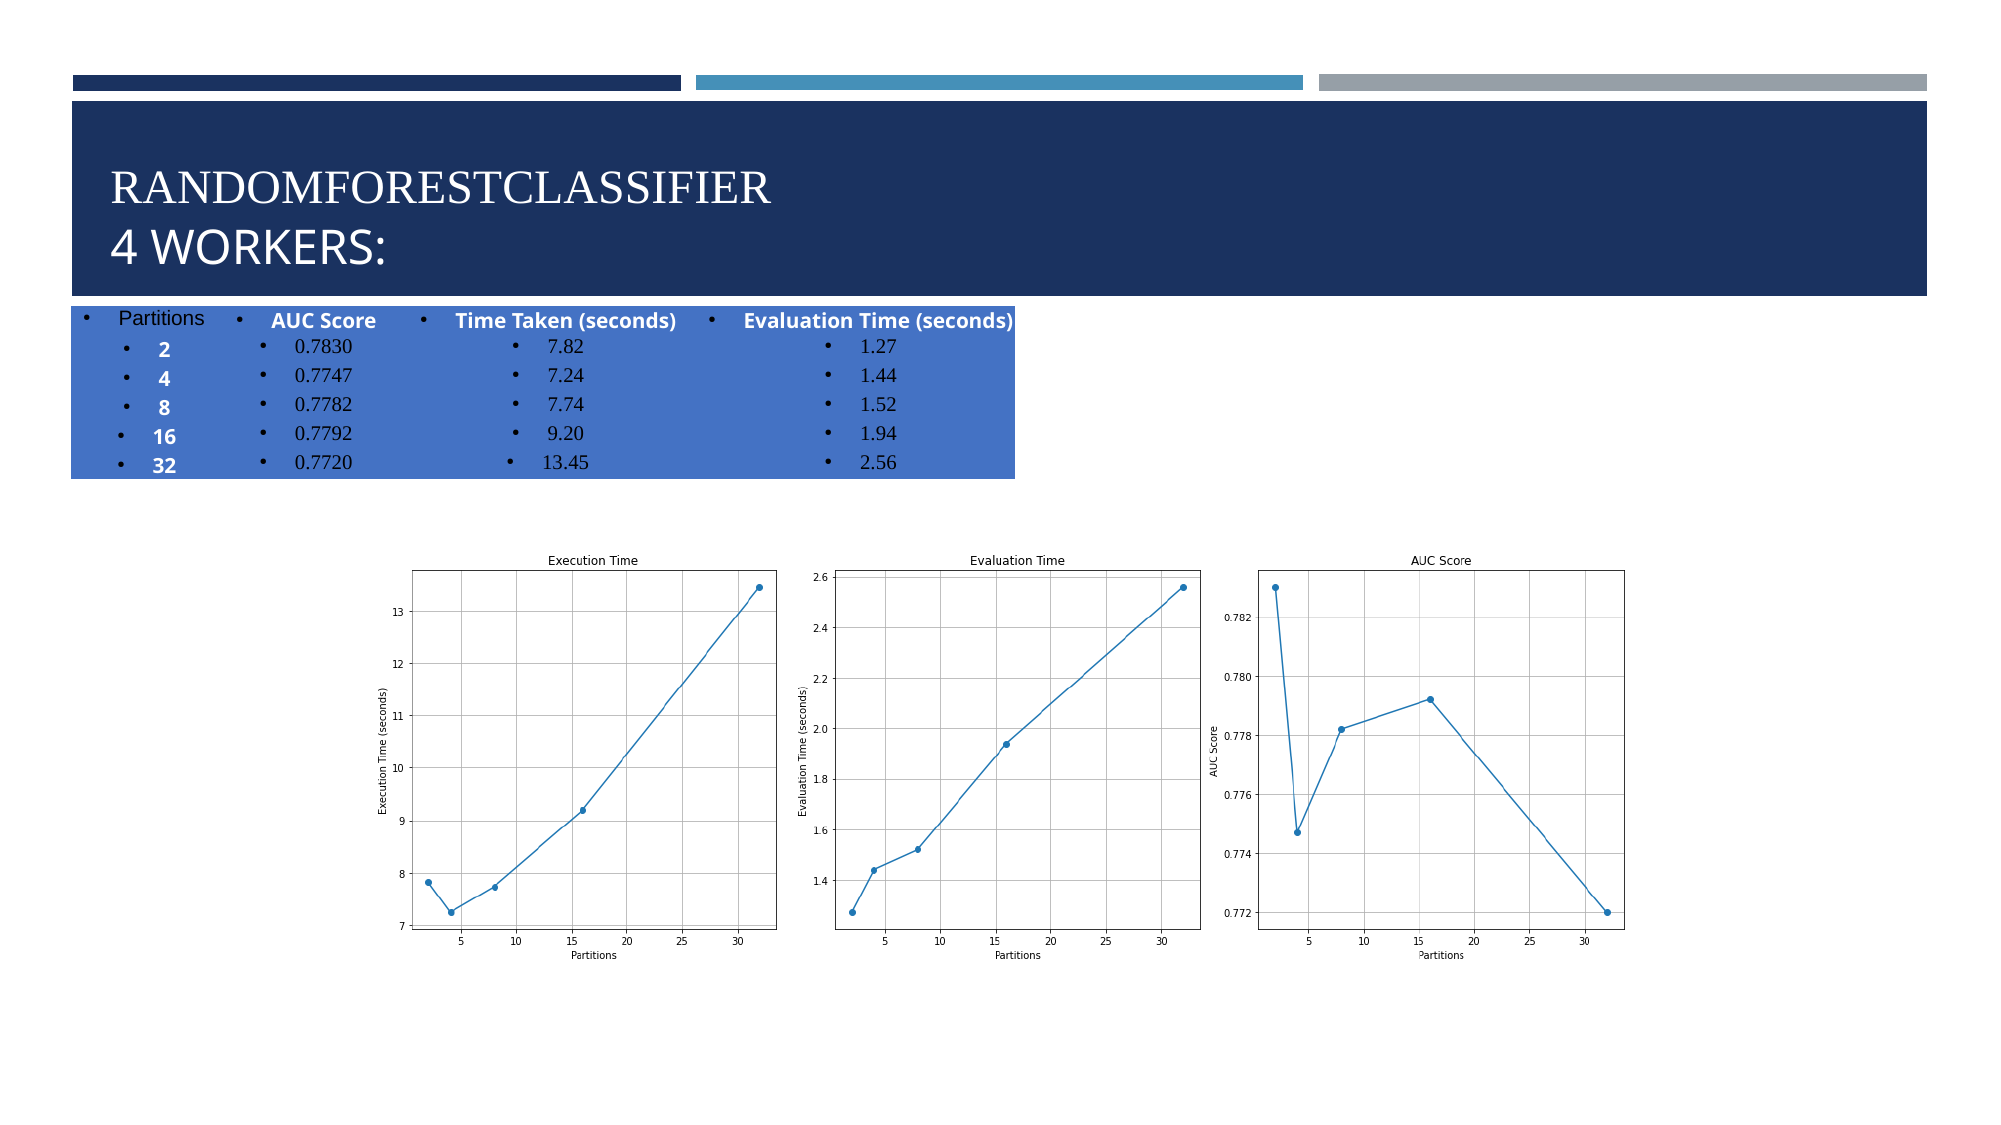

# RandomForestClassifier 4 workers:
| Partitions | AUC Score | Time Taken (seconds) | Evaluation Time (seconds) |
| --- | --- | --- | --- |
| 2 | 0.7830 | 7.82 | 1.27 |
| 4 | 0.7747 | 7.24 | 1.44 |
| 8 | 0.7782 | 7.74 | 1.52 |
| 16 | 0.7792 | 9.20 | 1.94 |
| 32 | 0.7720 | 13.45 | 2.56 |